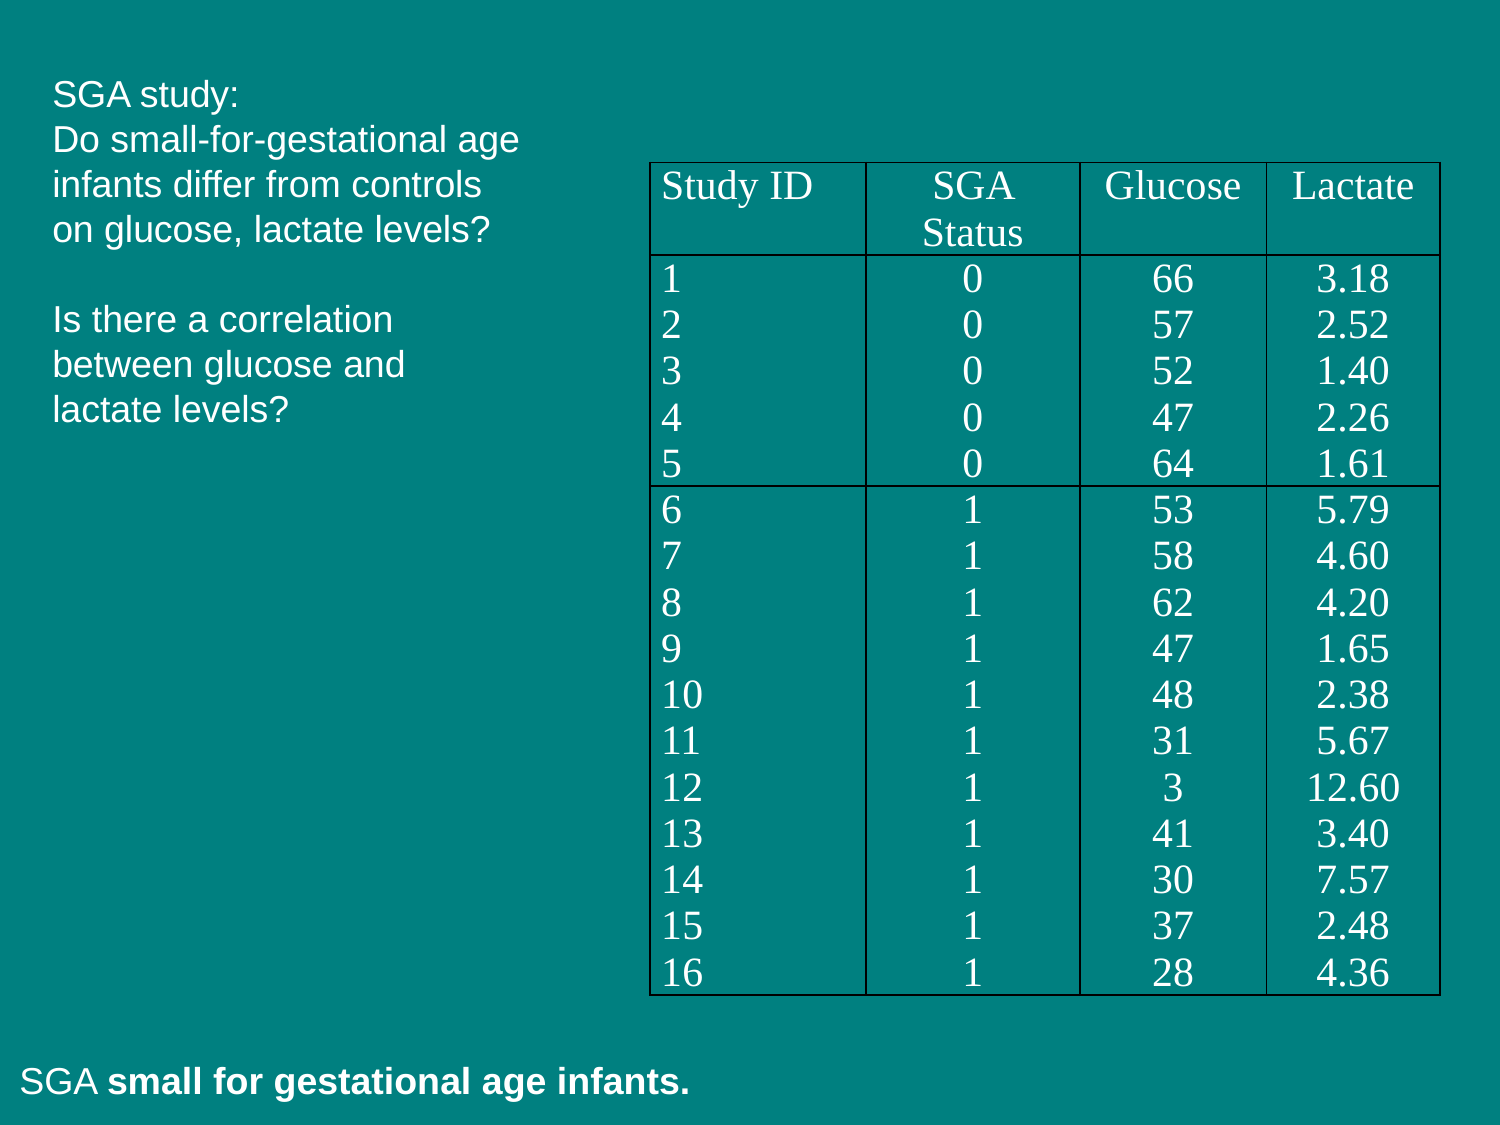

SGA study:
Do small-for-gestational age infants differ from controls on glucose, lactate levels?
Is there a correlation between glucose and lactate levels?
| Study ID | SGA Status | Glucose | Lactate |
| --- | --- | --- | --- |
| 1 2 3 4 5 | 0 0 0 0 0 | 66 57 52 47 64 | 3.18 2.52 1.40 2.26 1.61 |
| 6 7 8 9 10 11 12 13 14 15 16 | 1 1 1 1 1 1 1 1 1 1 1 | 53 58 62 47 48 31 3 41 30 37 28 | 5.79 4.60 4.20 1.65 2.38 5.67 12.60 3.40 7.57 2.48 4.36 |
SGA small for gestational age infants.